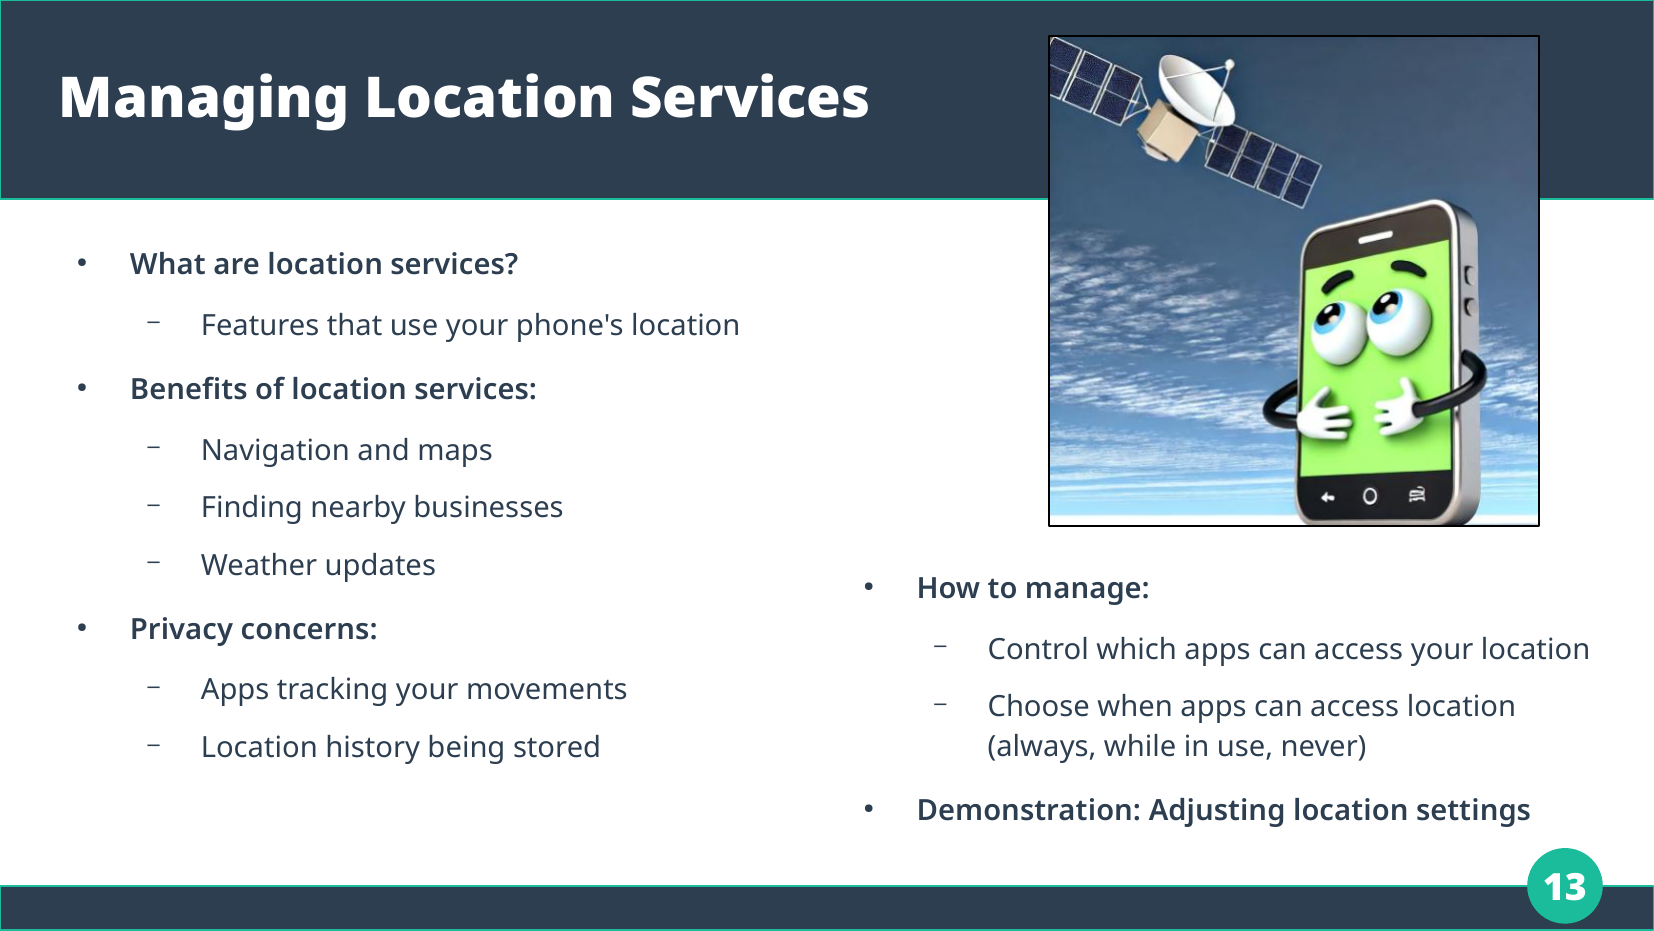

# Managing Location Services
What are location services?
Features that use your phone's location
Benefits of location services:
Navigation and maps
Finding nearby businesses
Weather updates
Privacy concerns:
Apps tracking your movements
Location history being stored
How to manage:
Control which apps can access your location
Choose when apps can access location (always, while in use, never)
Demonstration: Adjusting location settings
13